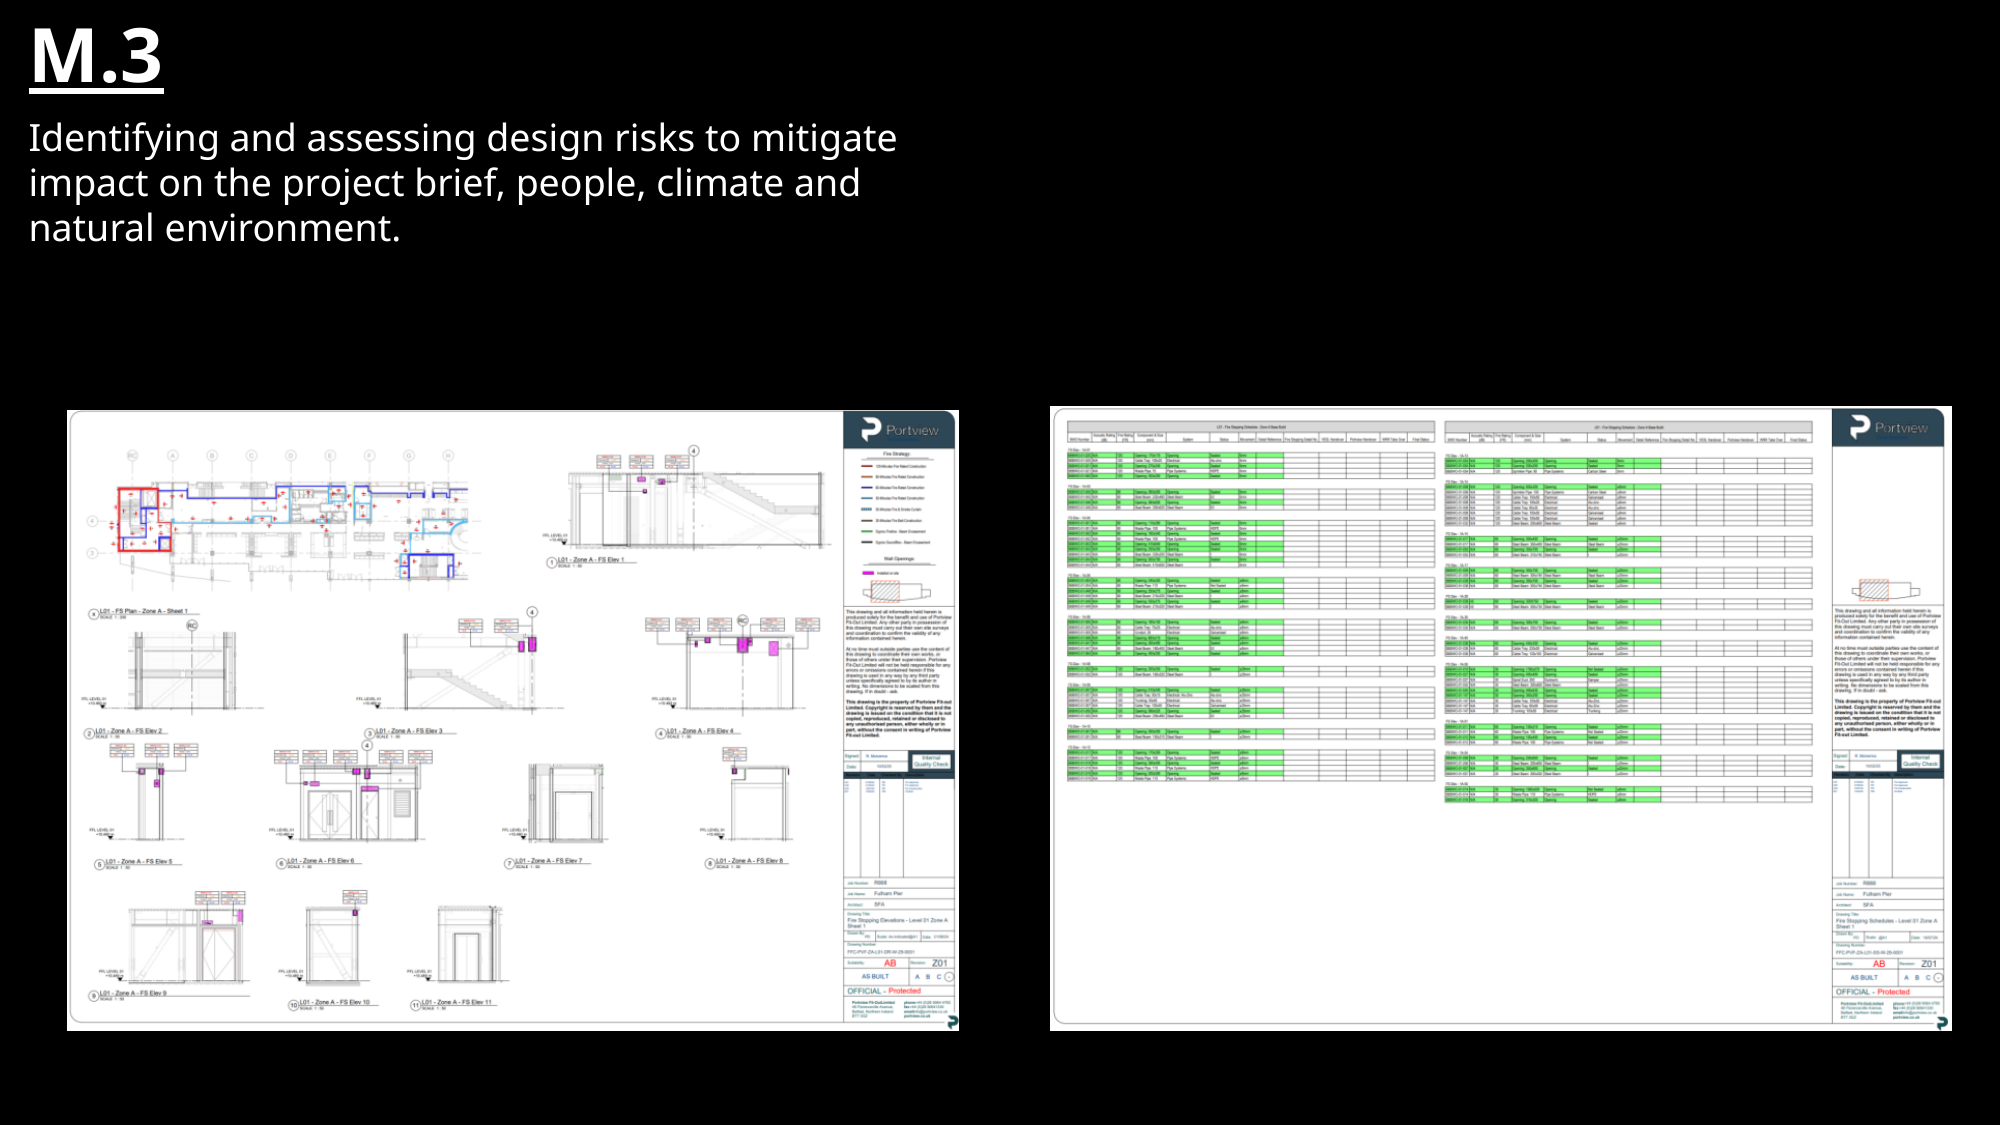

M.3
Identifying and assessing design risks to mitigate impact on the project brief, people, climate and natural environment.